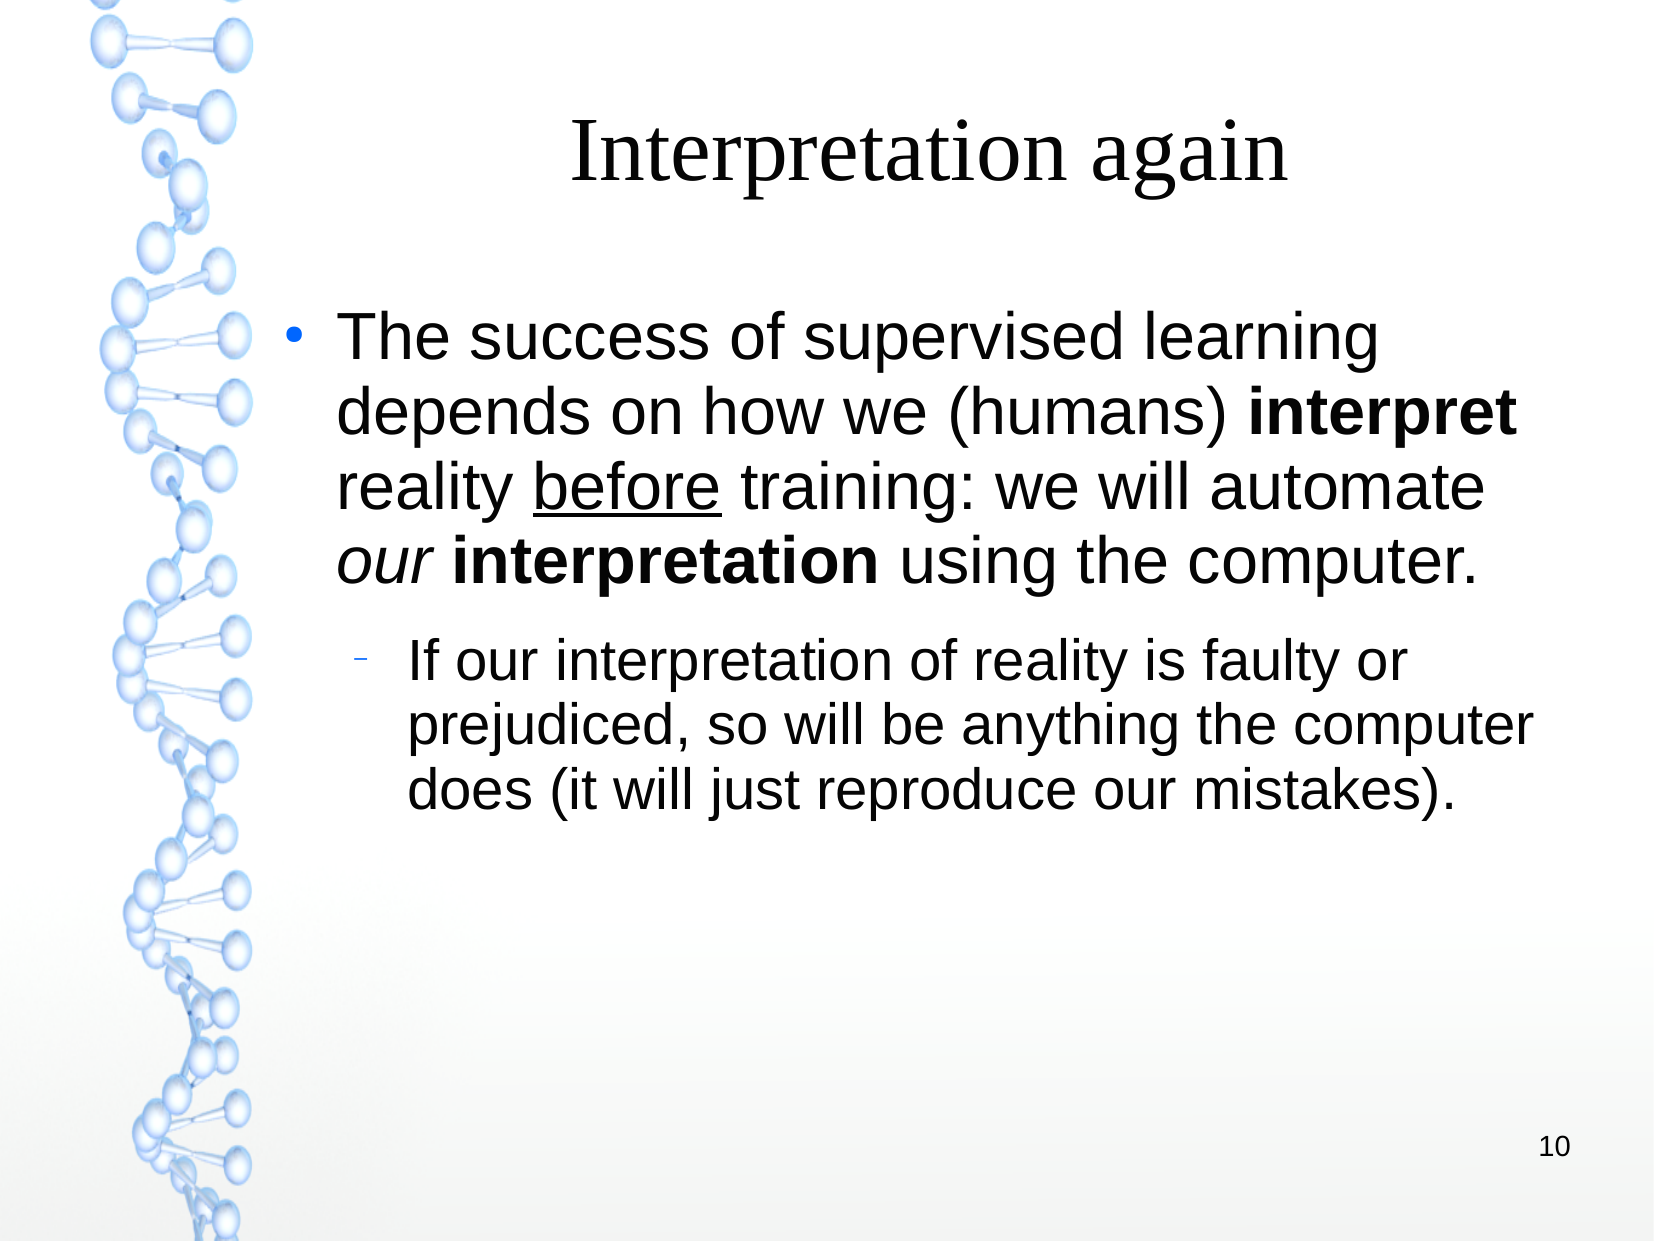

# Interpretation again
The success of supervised learning depends on how we (humans) interpret reality before training: we will automate our interpretation using the computer.
If our interpretation of reality is faulty or prejudiced, so will be anything the computer does (it will just reproduce our mistakes).
10